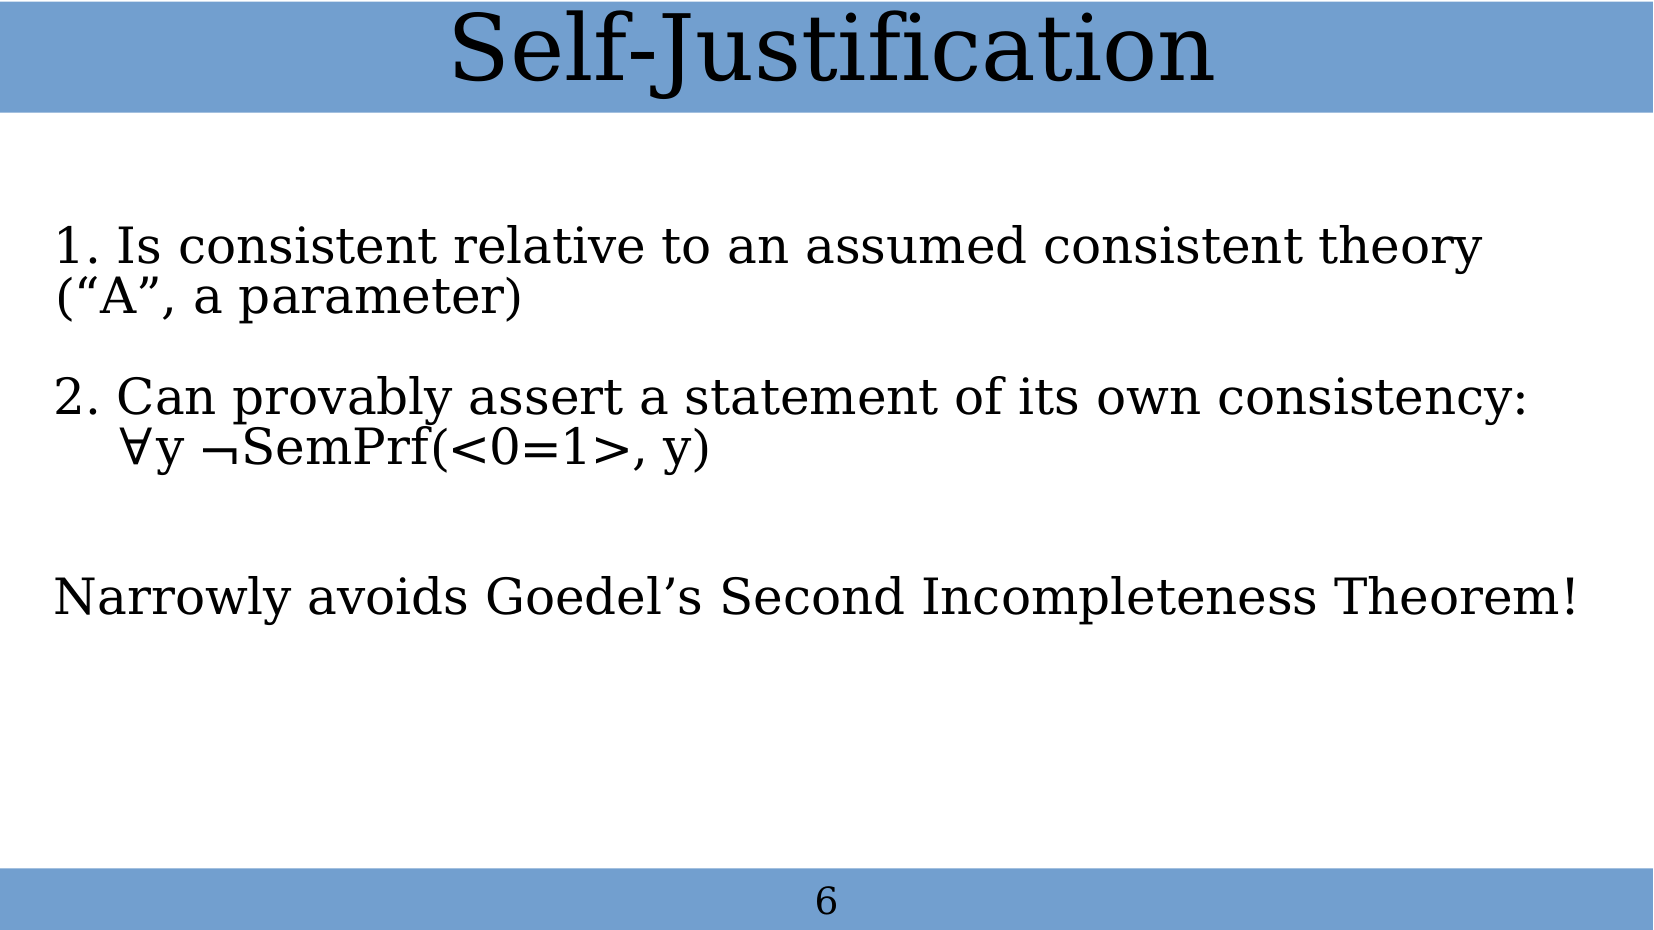

Self-Justification
#
1. Is consistent relative to an assumed consistent theory (“A”, a parameter)
2. Can provably assert a statement of its own consistency:
 ∀y ¬SemPrf(<0=1>, y)
Narrowly avoids Goedel’s Second Incompleteness Theorem!
6